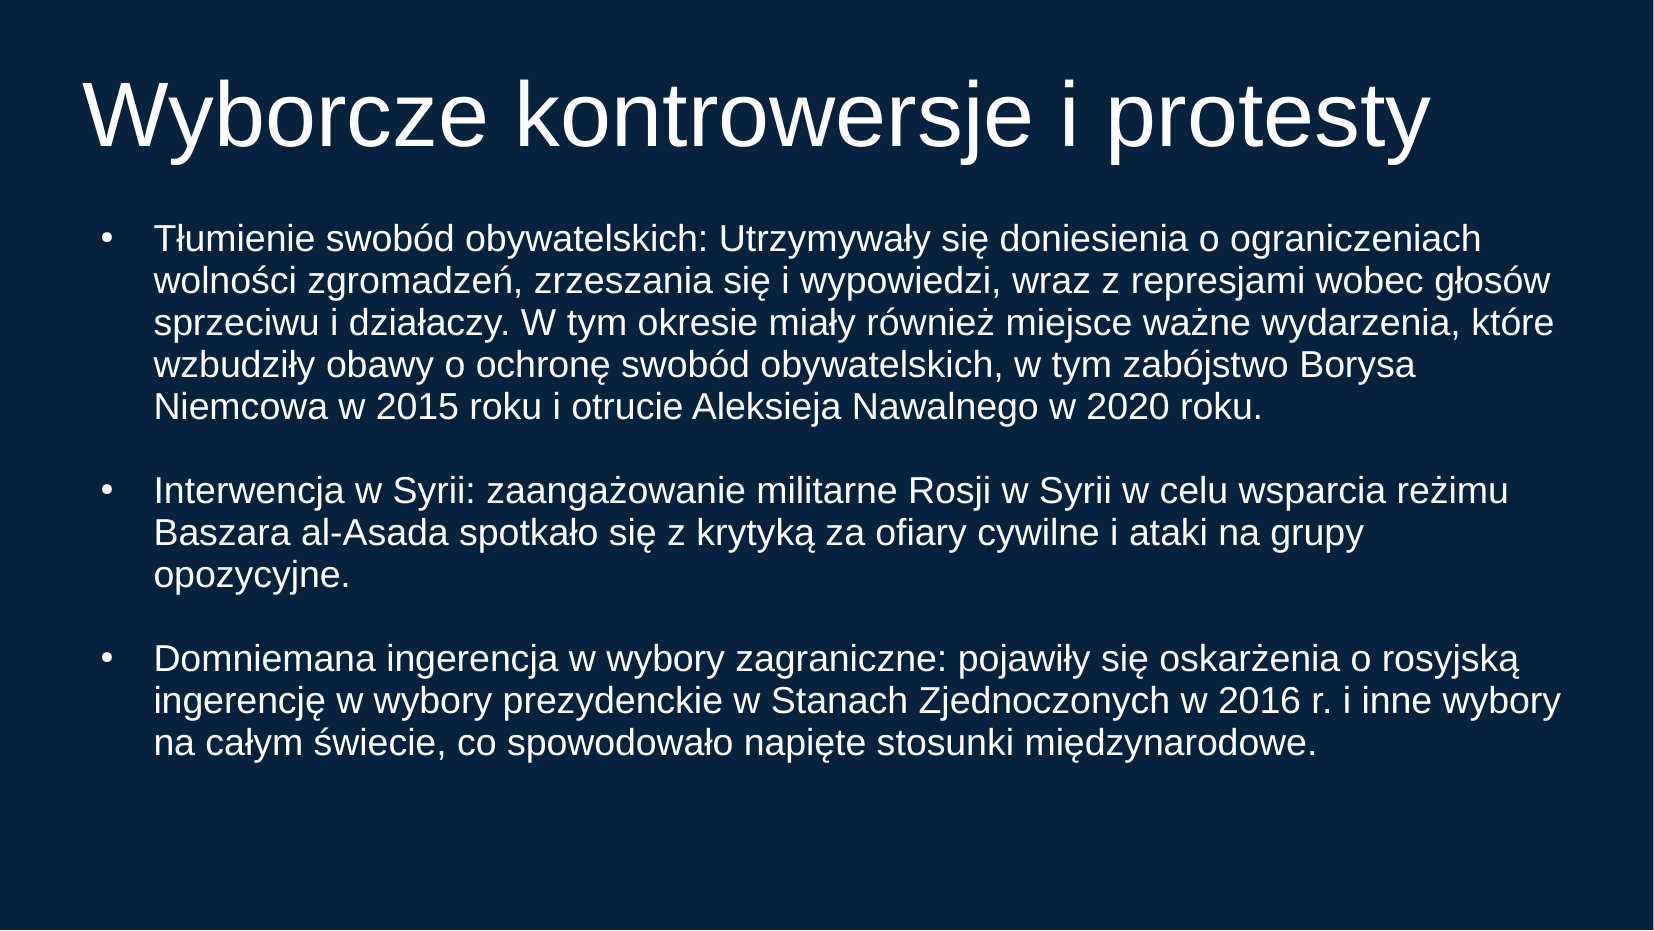

# Wyborcze kontrowersje i protesty
Tłumienie swobód obywatelskich: Utrzymywały się doniesienia o ograniczeniach wolności zgromadzeń, zrzeszania się i wypowiedzi, wraz z represjami wobec głosów sprzeciwu i działaczy. W tym okresie miały również miejsce ważne wydarzenia, które wzbudziły obawy o ochronę swobód obywatelskich, w tym zabójstwo Borysa Niemcowa w 2015 roku i otrucie Aleksieja Nawalnego w 2020 roku.
Interwencja w Syrii: zaangażowanie militarne Rosji w Syrii w celu wsparcia reżimu Baszara al-Asada spotkało się z krytyką za ofiary cywilne i ataki na grupy opozycyjne.
Domniemana ingerencja w wybory zagraniczne: pojawiły się oskarżenia o rosyjską ingerencję w wybory prezydenckie w Stanach Zjednoczonych w 2016 r. i inne wybory na całym świecie, co spowodowało napięte stosunki międzynarodowe.